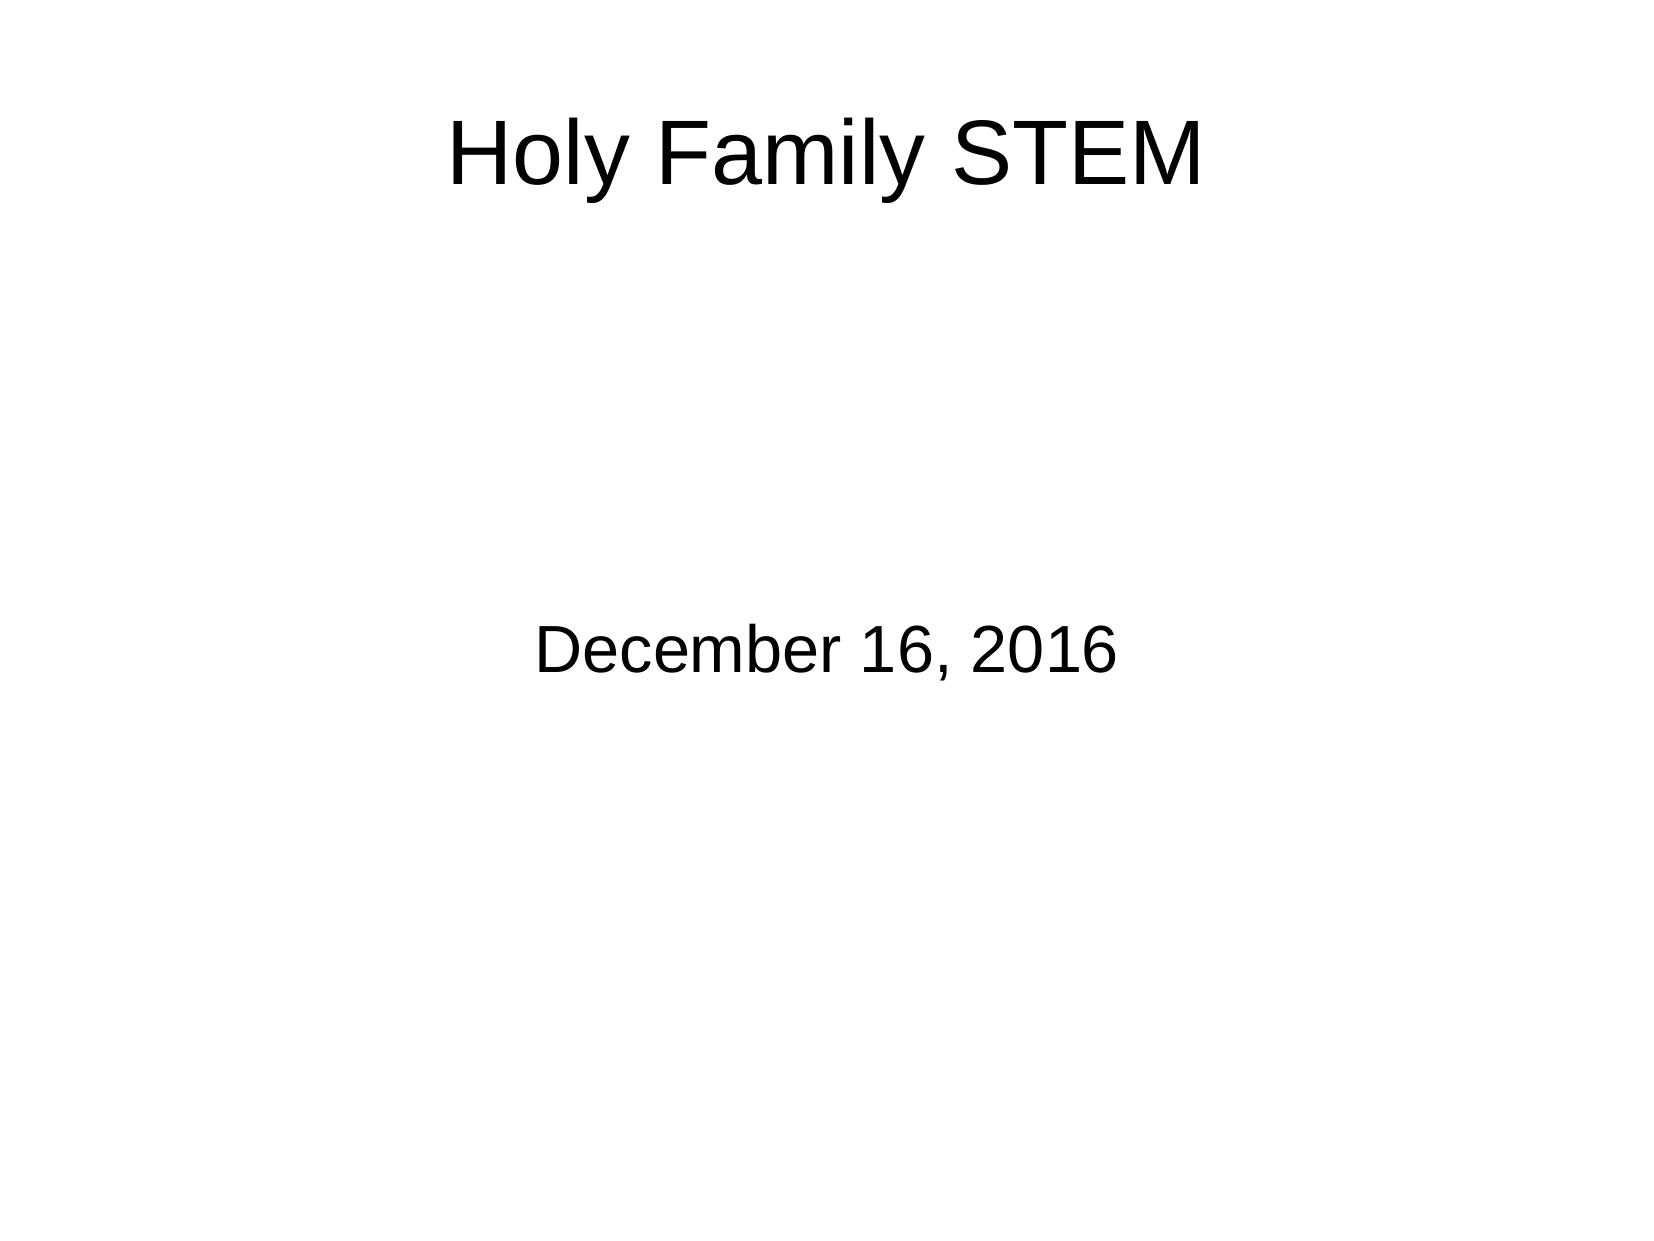

# Holy Family STEM
December 16, 2016